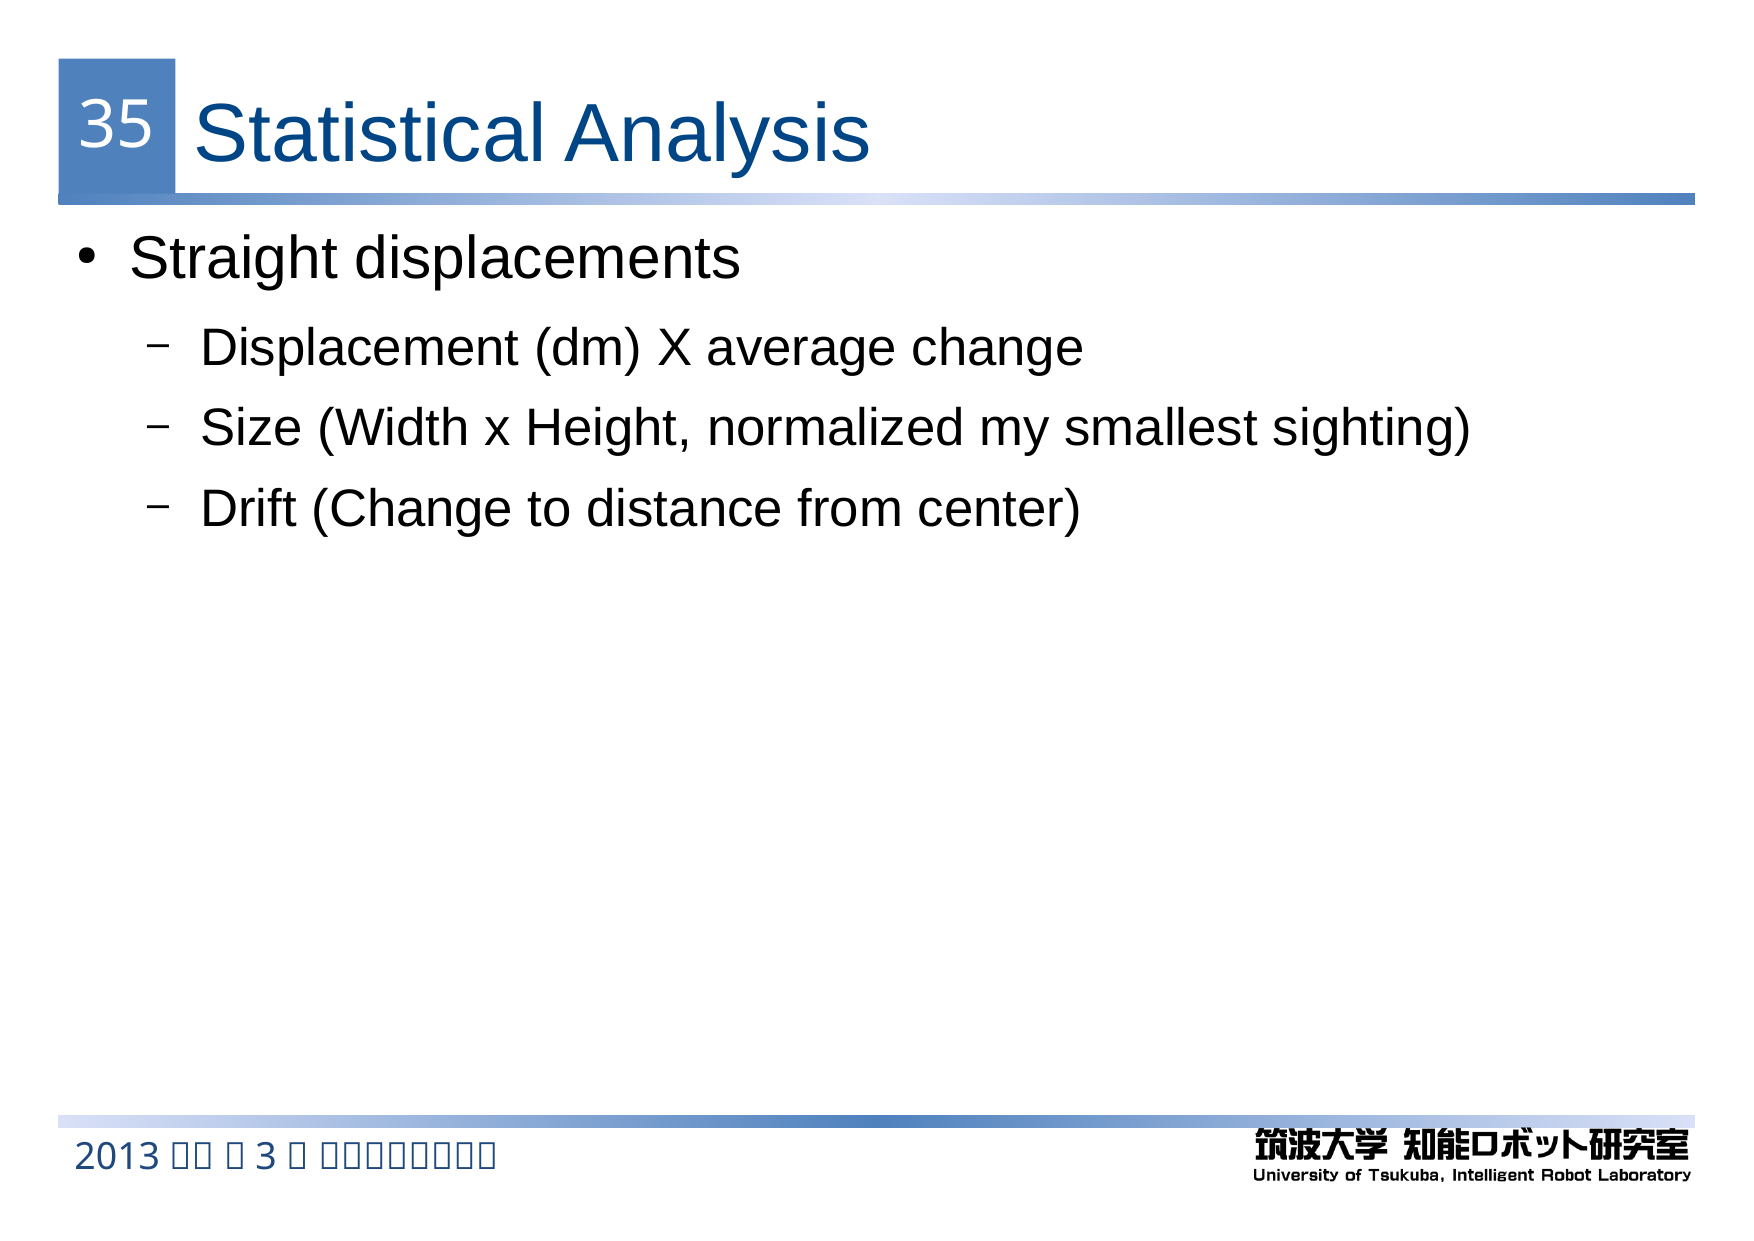

# Statistical Analysis
Straight displacements
Displacement (dm) X average change
Size (Width x Height, normalized my smallest sighting)
Drift (Change to distance from center)